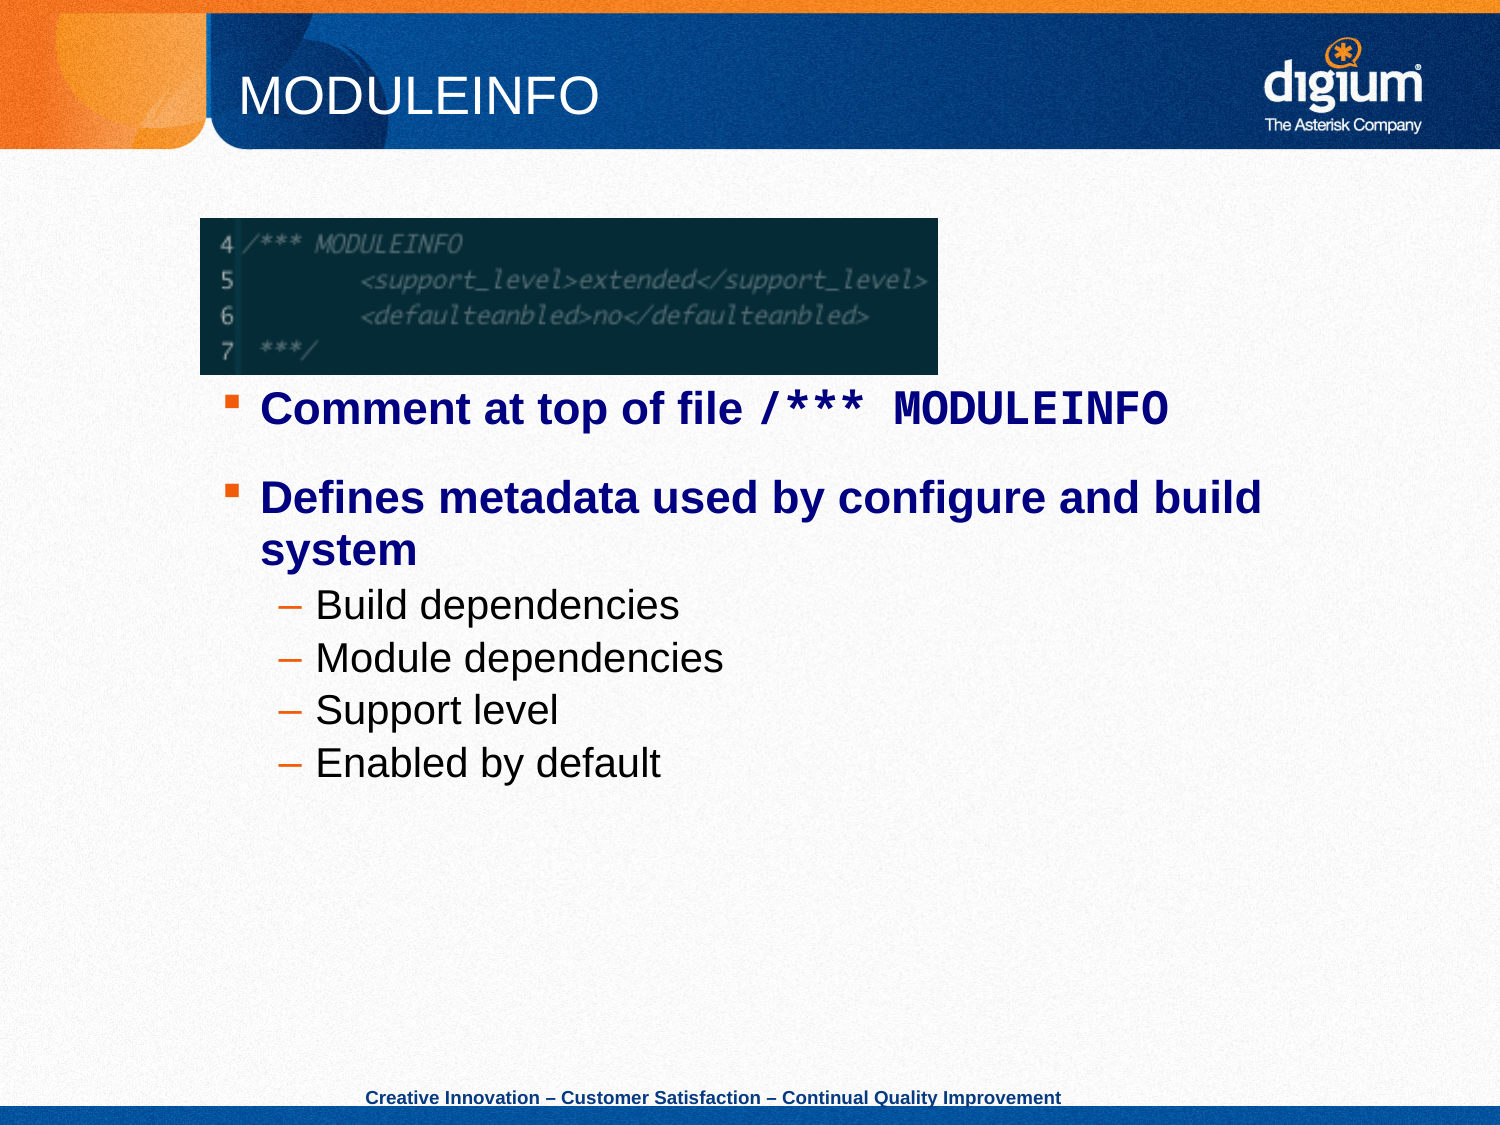

# MODULEINFO
Comment at top of file /*** MODULEINFO
Defines metadata used by configure and build system
Build dependencies
Module dependencies
Support level
Enabled by default